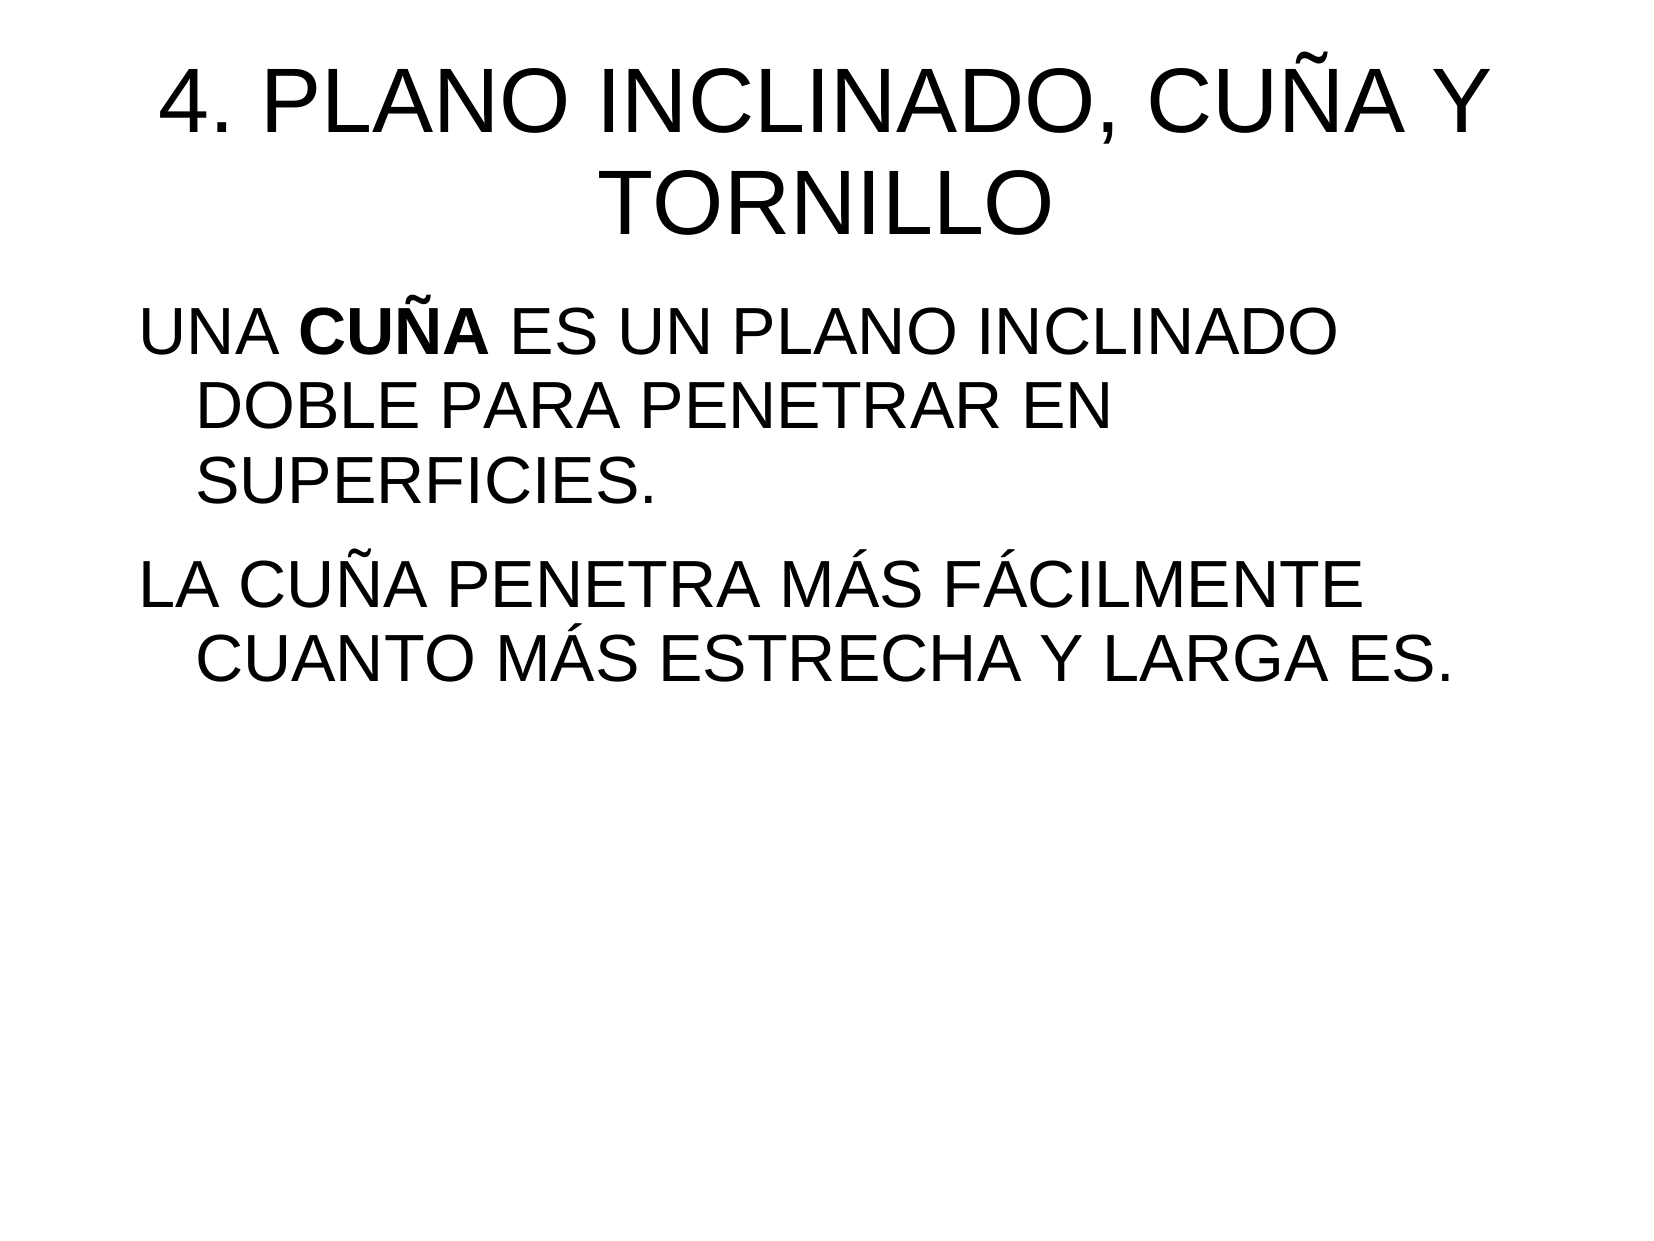

# 4. PLANO INCLINADO, CUÑA Y TORNILLO
UNA CUÑA ES UN PLANO INCLINADO DOBLE PARA PENETRAR EN SUPERFICIES.
LA CUÑA PENETRA MÁS FÁCILMENTE CUANTO MÁS ESTRECHA Y LARGA ES.